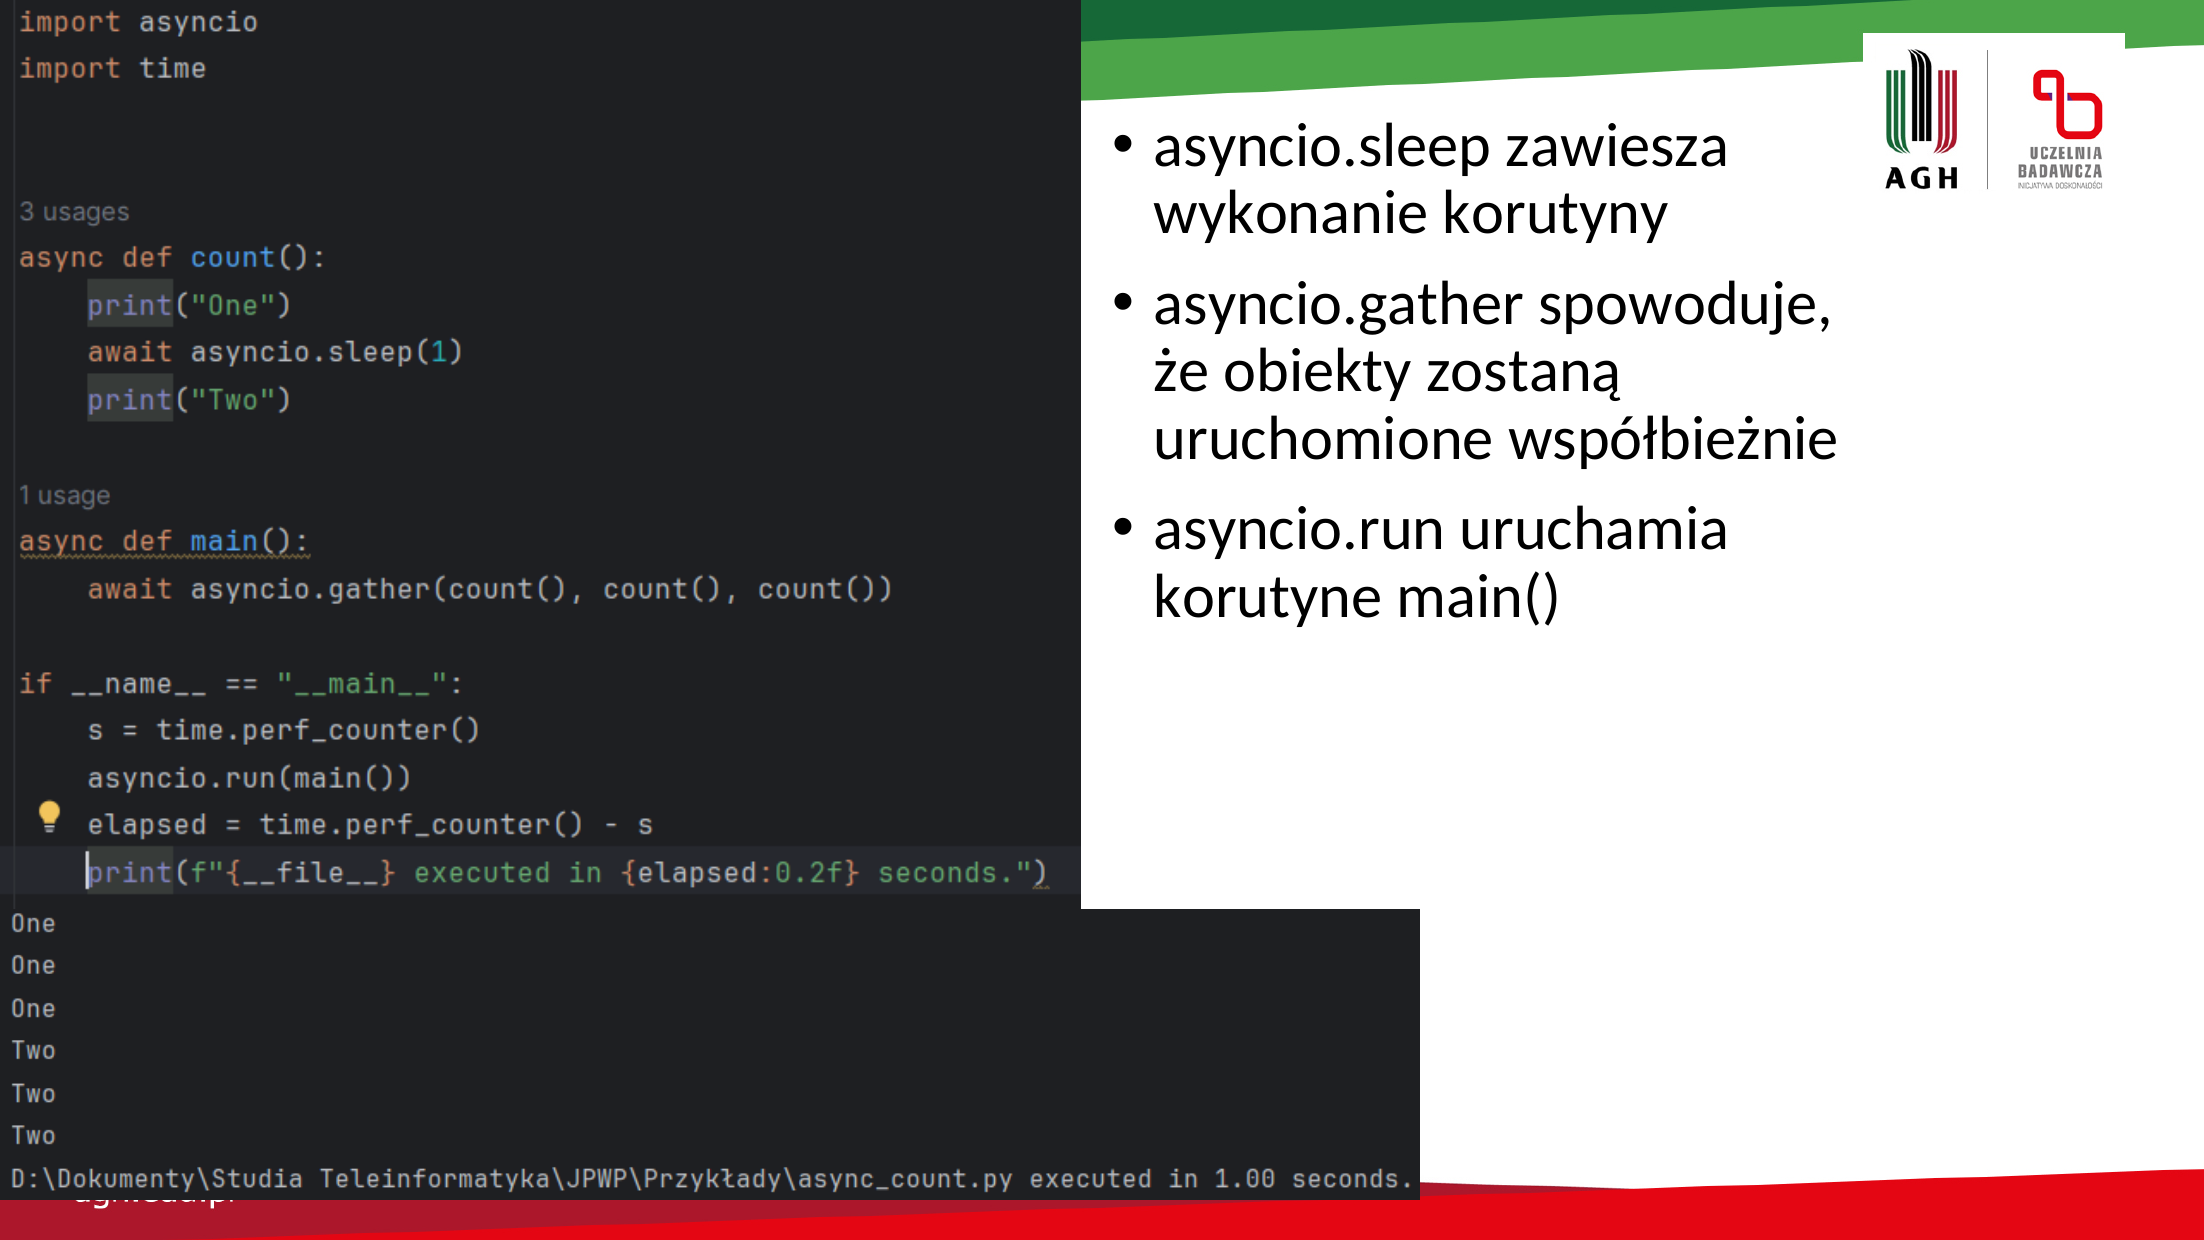

# asyncio.sleep zawiesza wykonanie korutyny
asyncio.gather spowoduje, że obiekty zostaną uruchomione współbieżnie
asyncio.run uruchamia korutyne main()